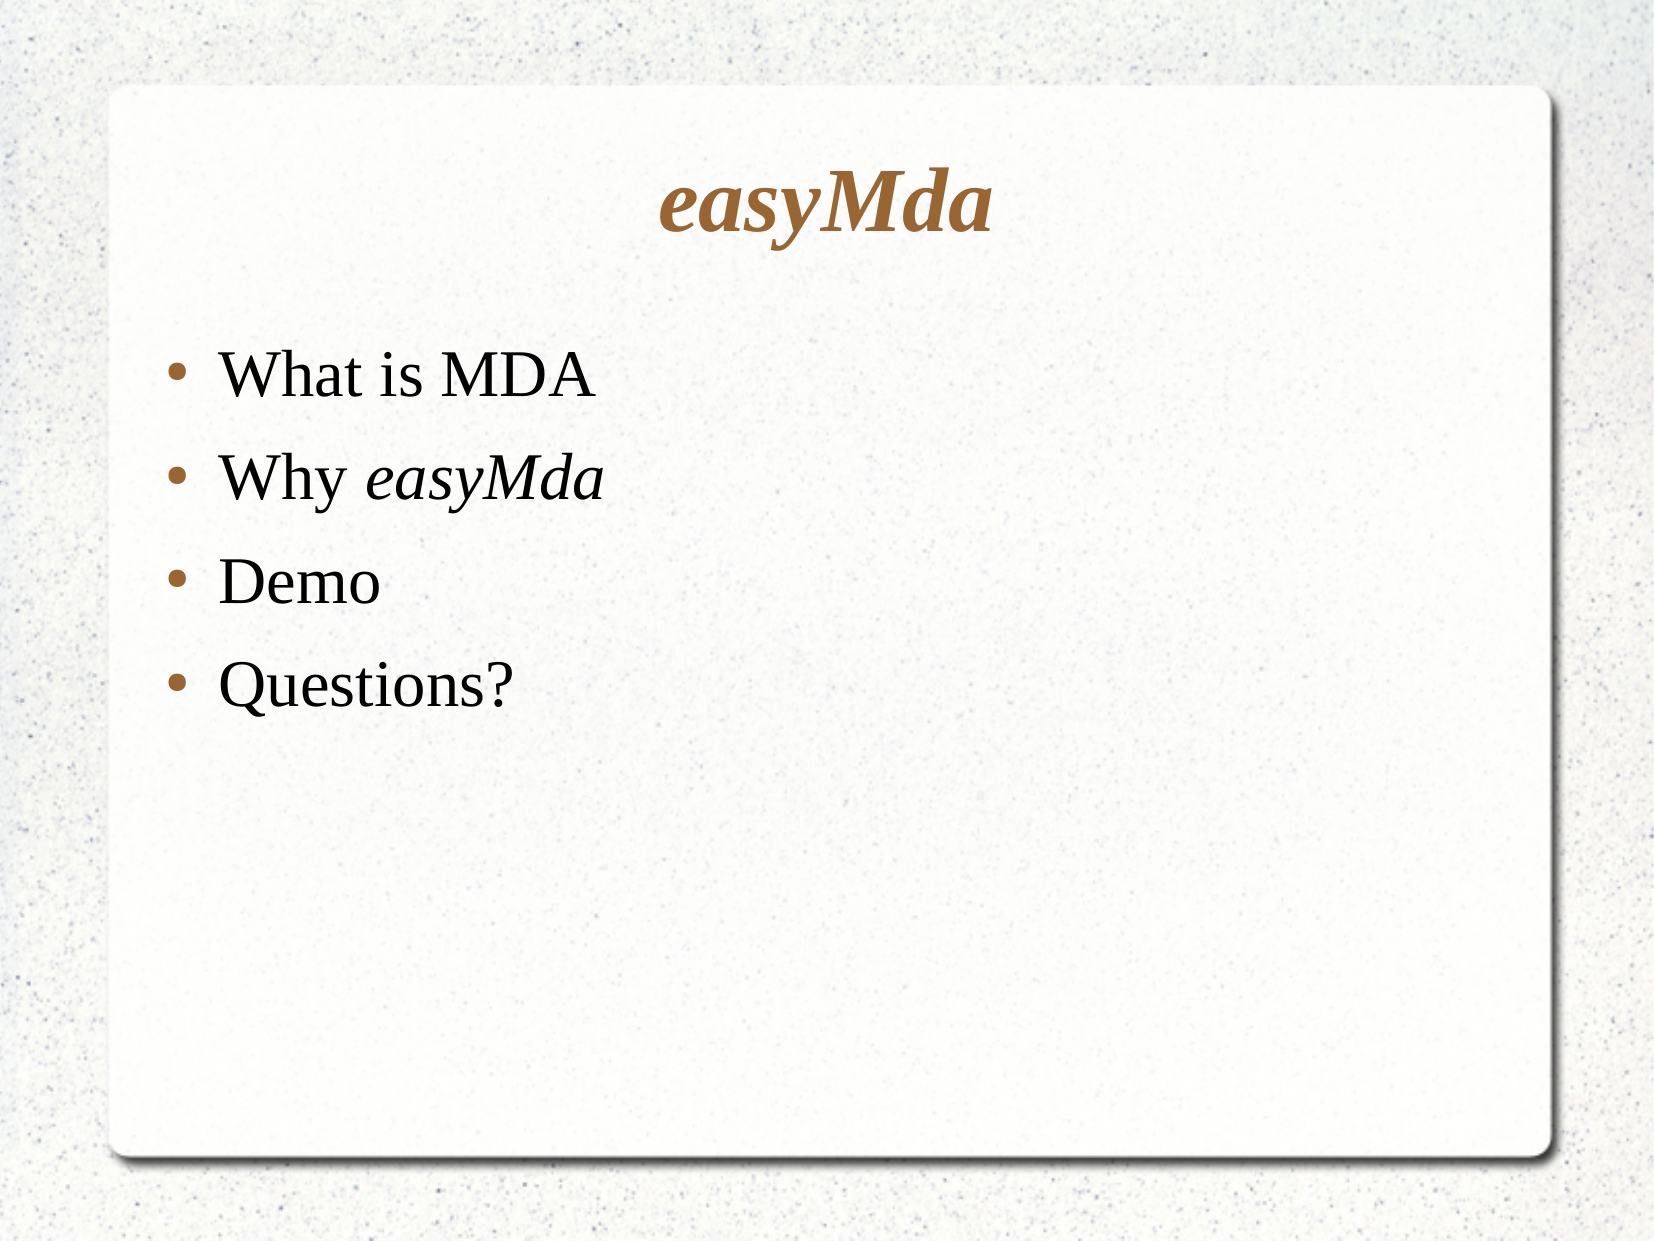

# easyMda
What is MDA
Why easyMda
Demo
Questions?